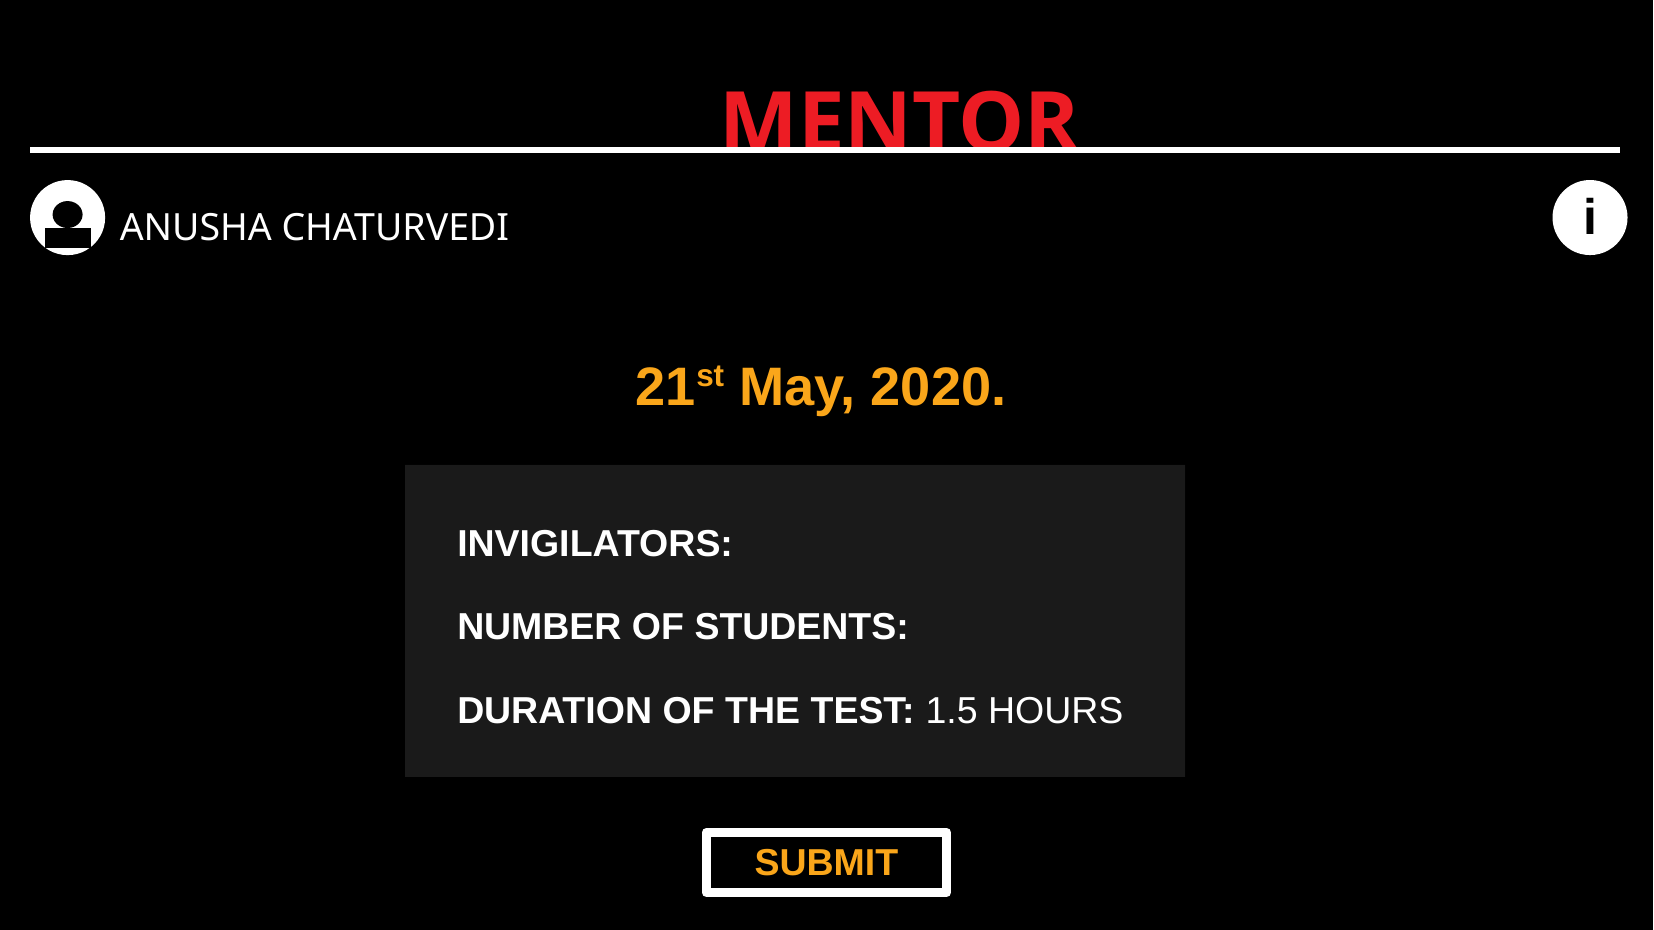

MENTOR
i
ANUSHA CHATURVEDI
21st May, 2020.
INVIGILATORS:
NUMBER OF STUDENTS:
DURATION OF THE TEST: 1.5 HOURS
SUBMIT
| | |
| --- | --- |
| | |
| | |
| | |
| | |